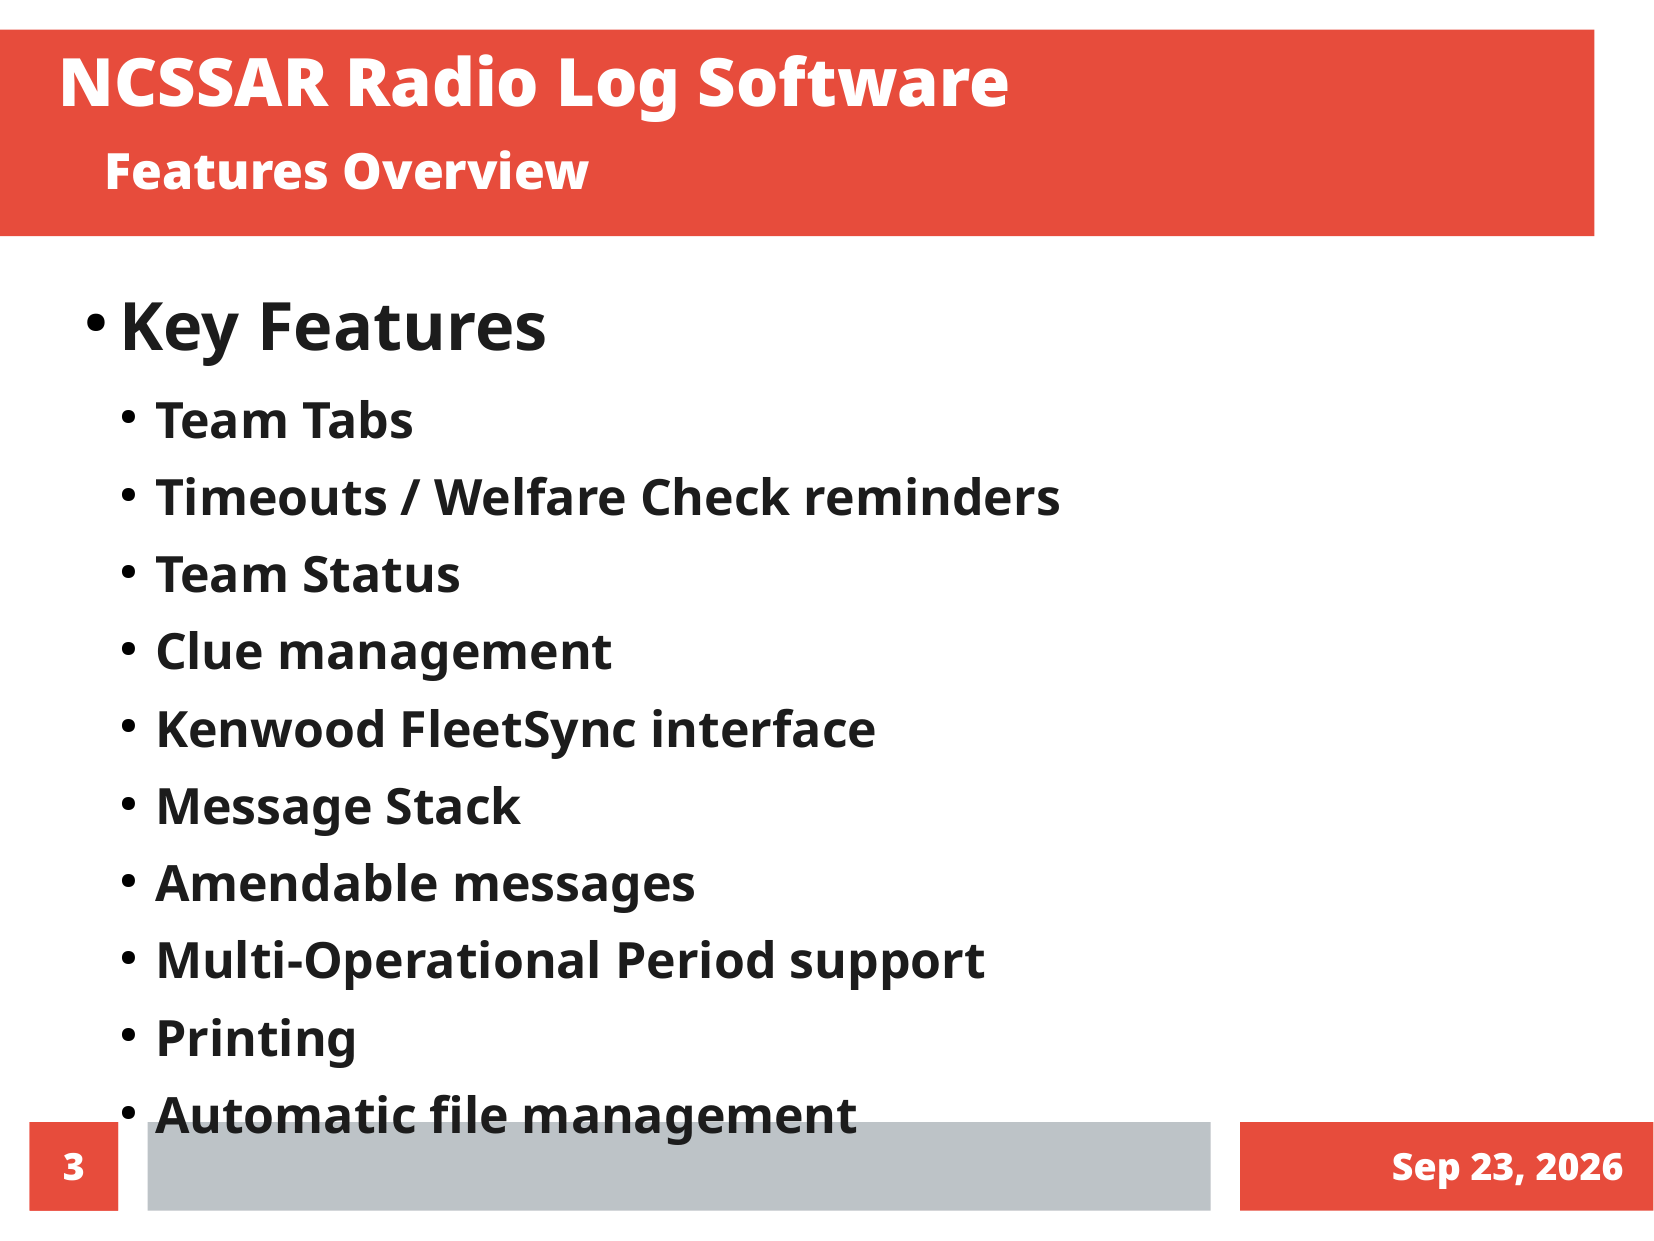

# NCSSAR Radio Log Software Features Overview
Key Features
Team Tabs
Timeouts / Welfare Check reminders
Team Status
Clue management
Kenwood FleetSync interface
Message Stack
Amendable messages
Multi-Operational Period support
Printing
Automatic file management
3